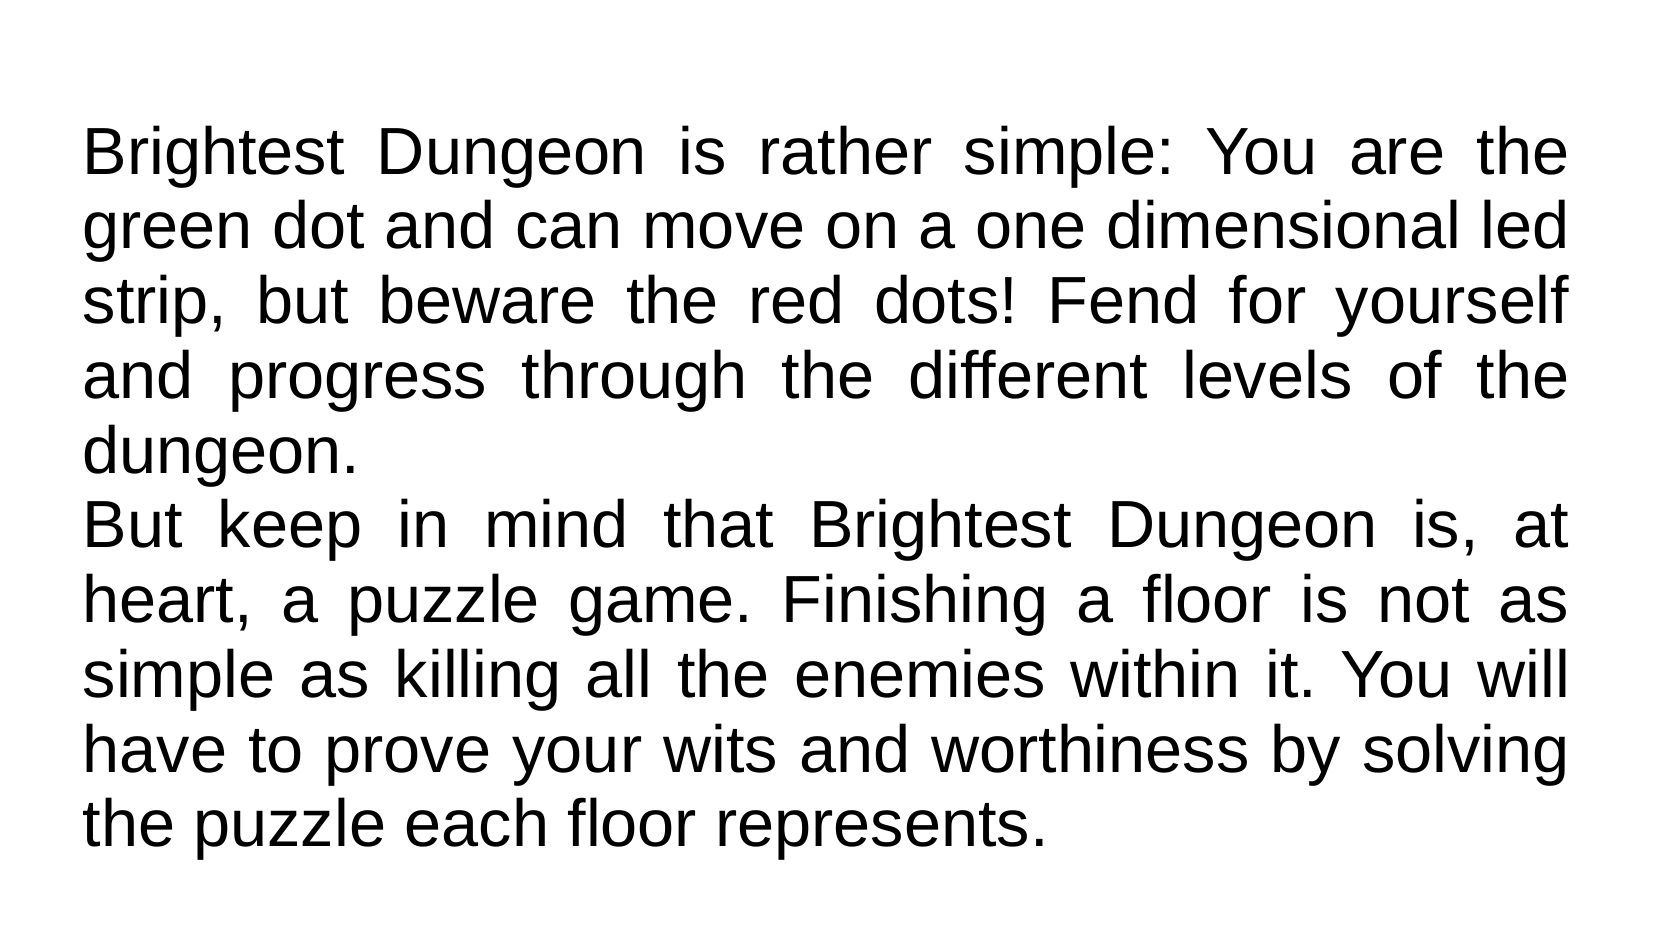

# Brightest Dungeon is rather simple: You are the green dot and can move on a one dimensional led strip, but beware the red dots! Fend for yourself and progress through the different levels of the dungeon.
But keep in mind that Brightest Dungeon is, at heart, a puzzle game. Finishing a floor is not as simple as killing all the enemies within it. You will have to prove your wits and worthiness by solving the puzzle each floor represents.